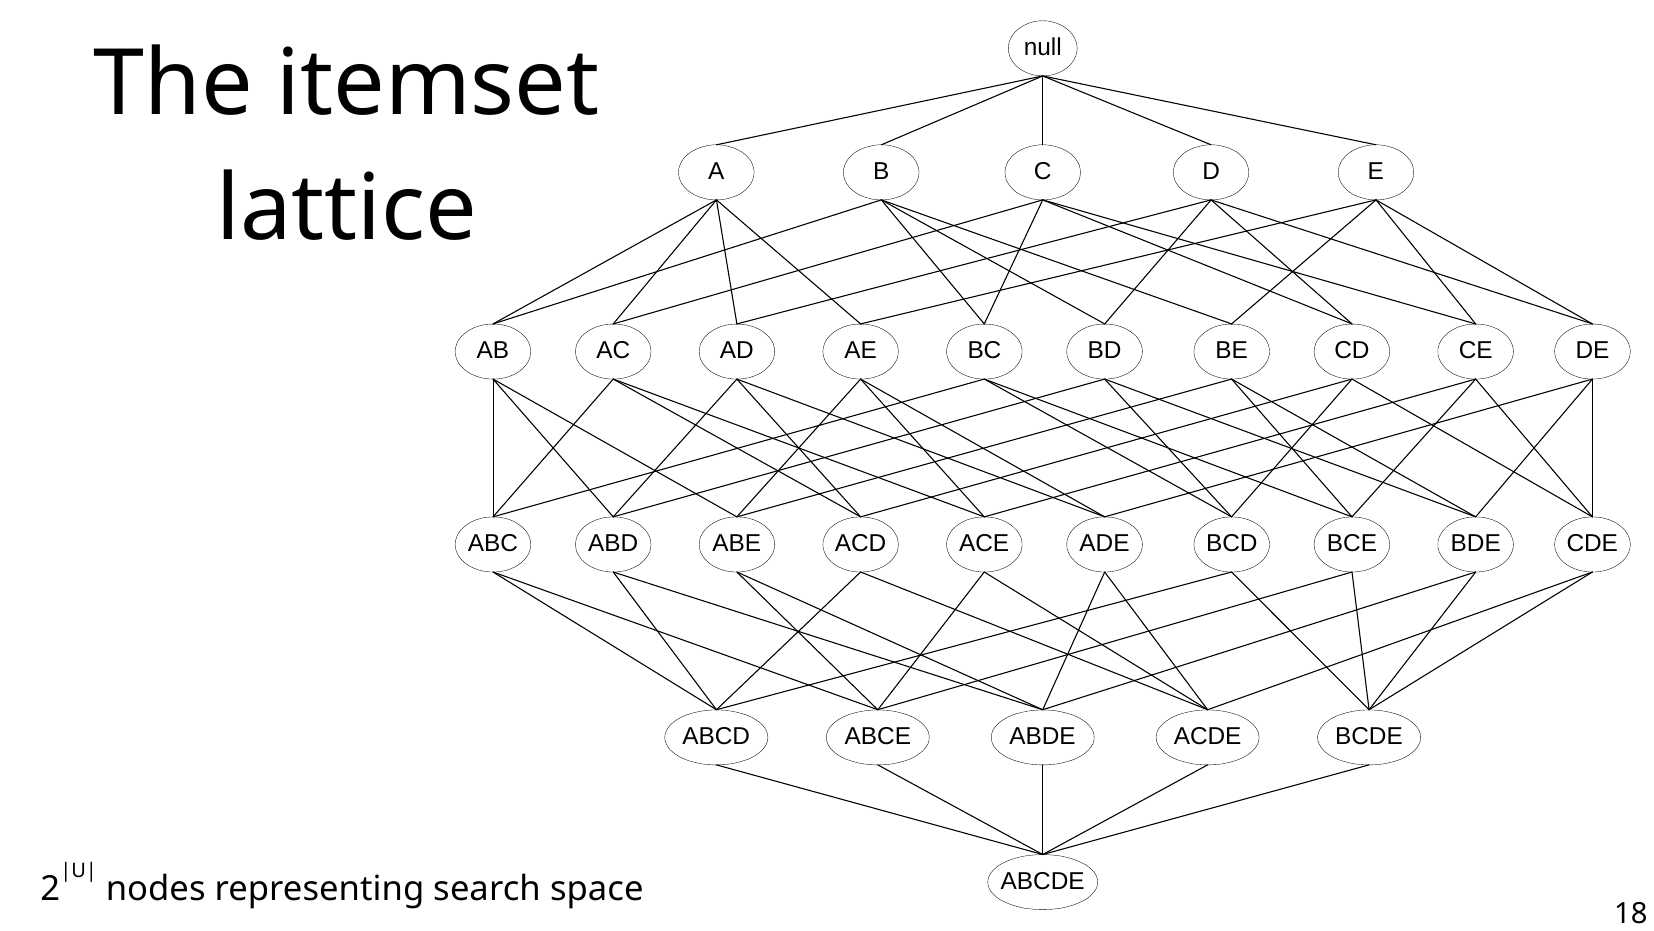

# The itemset lattice
2|U| nodes representing search space
18